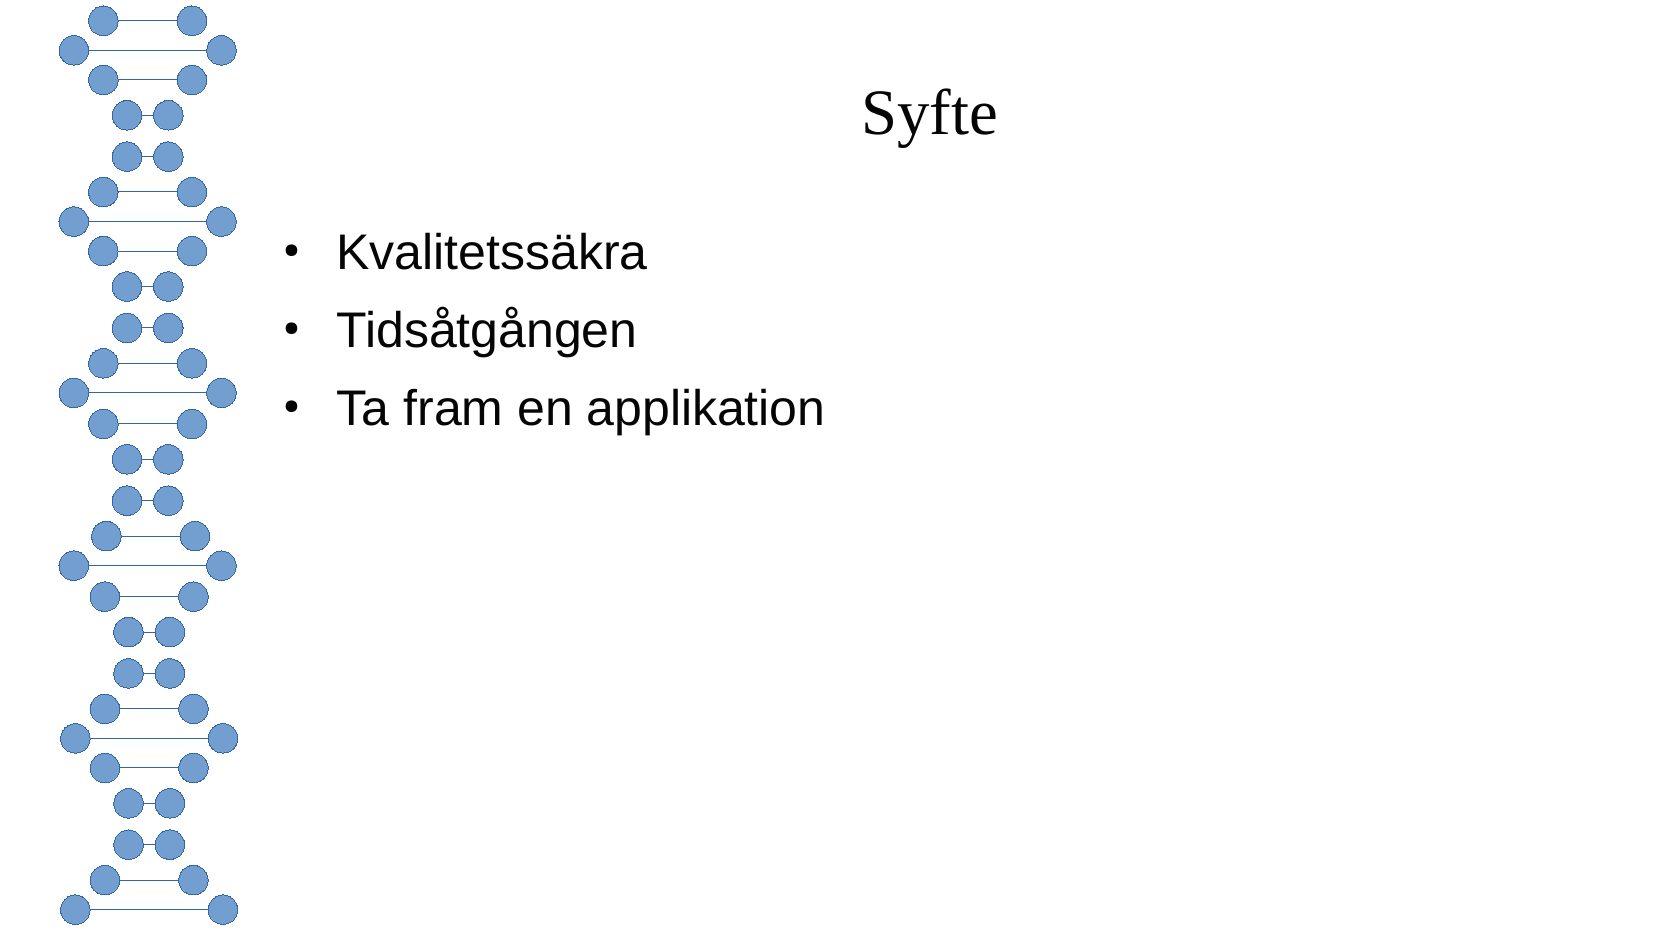

# Syfte
Kvalitetssäkra
Tidsåtgången
Ta fram en applikation